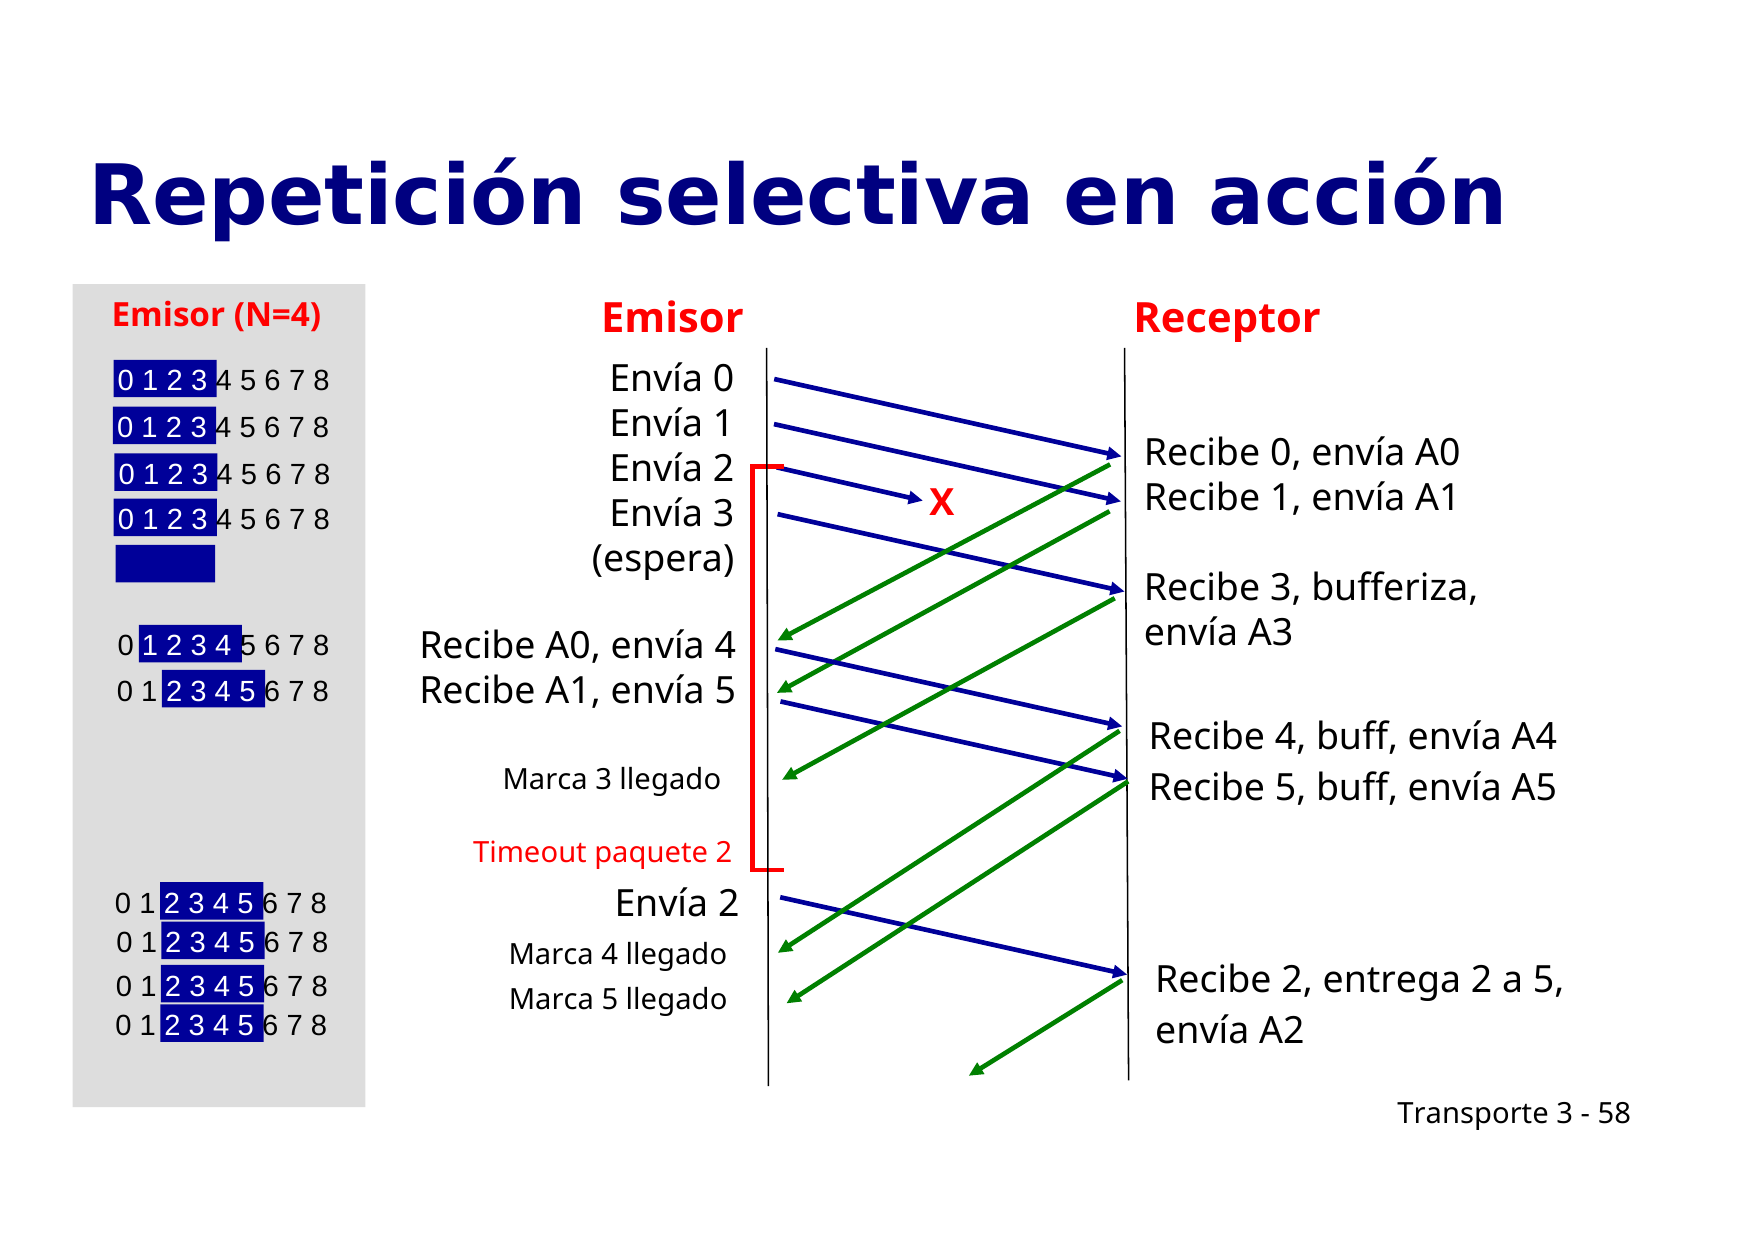

# Repetición selectiva en acción
Emisor
Receptor
Emisor (N=4)
Envía 0
Envía 1
Envía 2
Envía 3
(espera)
0 1 2 3 4 5 6 7 8
0 1 2 3 4 5 6 7 8
Recibe 0, envía A0
Recibe 1, envía A1
Recibe 3, bufferiza,
envía A3
0 1 2 3 4 5 6 7 8
X
0 1 2 3 4 5 6 7 8
Recibe A0, envía 4
Recibe A1, envía 5
0 1 2 3 4 5 6 7 8
0 1 2 3 4 5 6 7 8
Recibe 4, buff, envía A4
Recibe 5, buff, envía A5
Marca 3 llegado
Timeout paquete 2
Envía 2
0 1 2 3 4 5 6 7 8
0 1 2 3 4 5 6 7 8
Marca 4 llegado
Recibe 2, entrega 2 a 5, envía A2
0 1 2 3 4 5 6 7 8
Marca 5 llegado
0 1 2 3 4 5 6 7 8